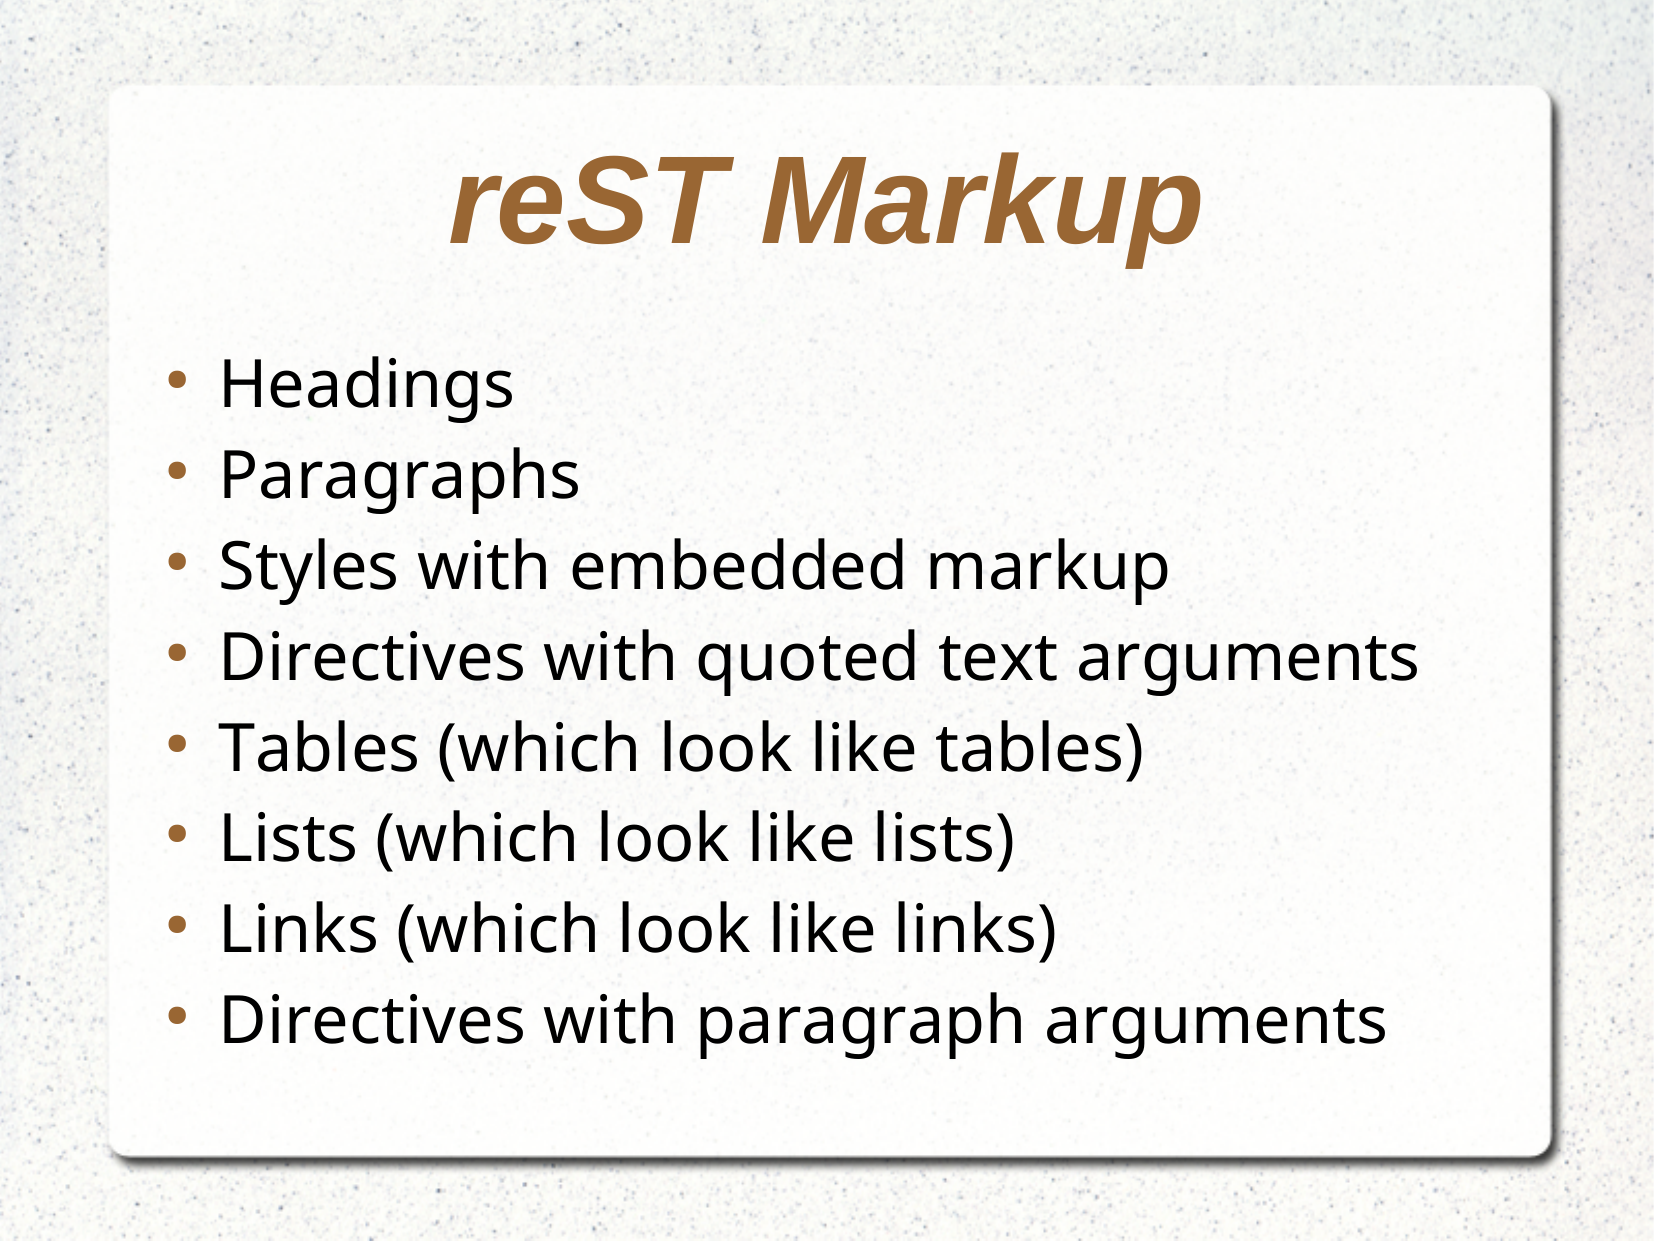

# reST Markup
Headings
Paragraphs
Styles with embedded markup
Directives with quoted text arguments
Tables (which look like tables)
Lists (which look like lists)
Links (which look like links)
Directives with paragraph arguments